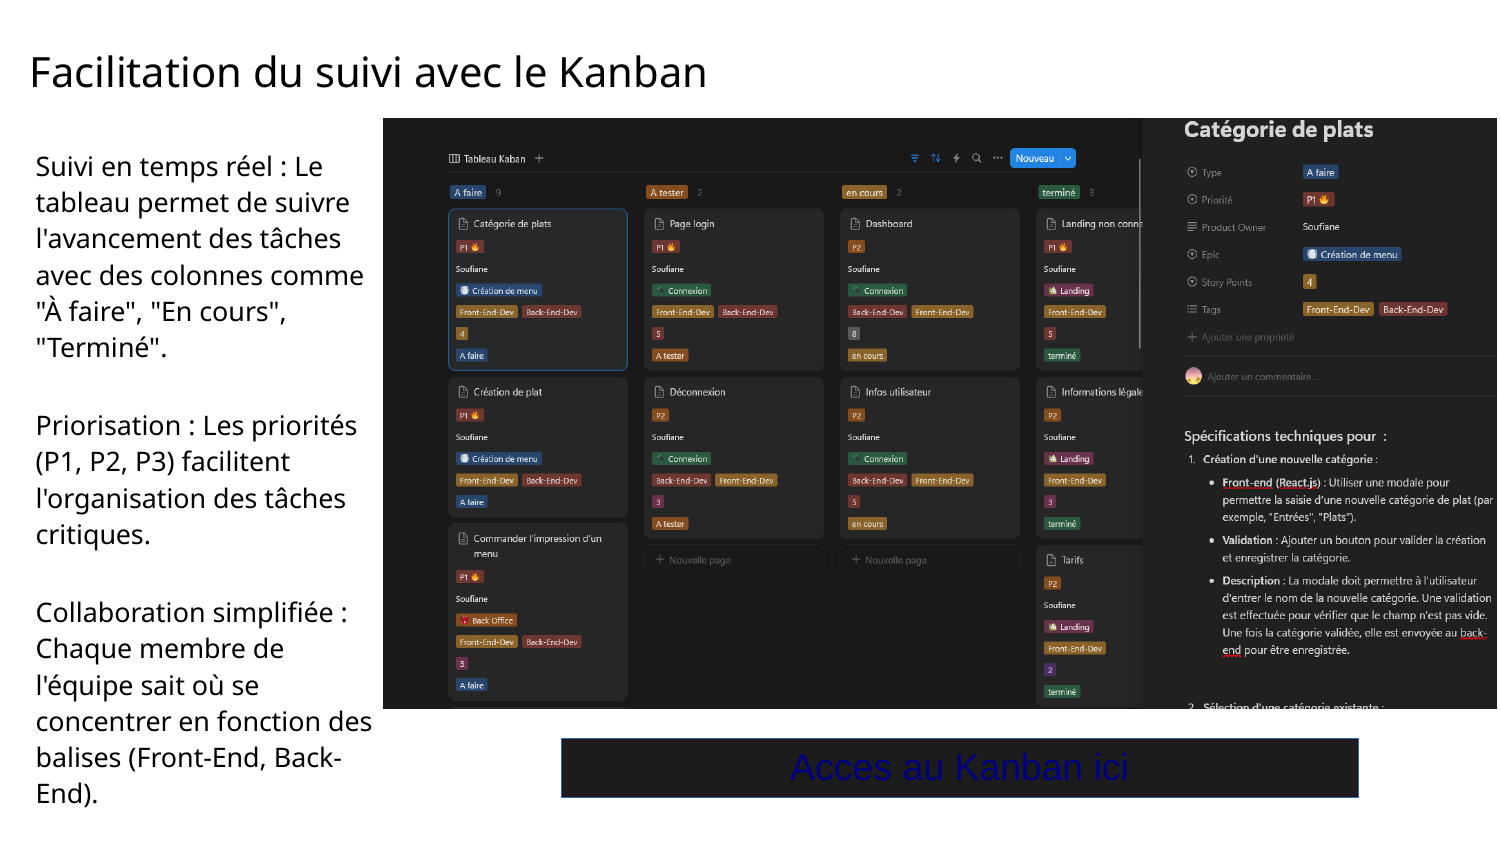

# Facilitation du suivi avec le Kanban
Suivi en temps réel : Le tableau permet de suivre l'avancement des tâches avec des colonnes comme "À faire", "En cours", "Terminé".
Priorisation : Les priorités (P1, P2, P3) facilitent l'organisation des tâches critiques.
Collaboration simplifiée : Chaque membre de l'équipe sait où se concentrer en fonction des balises (Front-End, Back-End).
Acces au Kanban ici